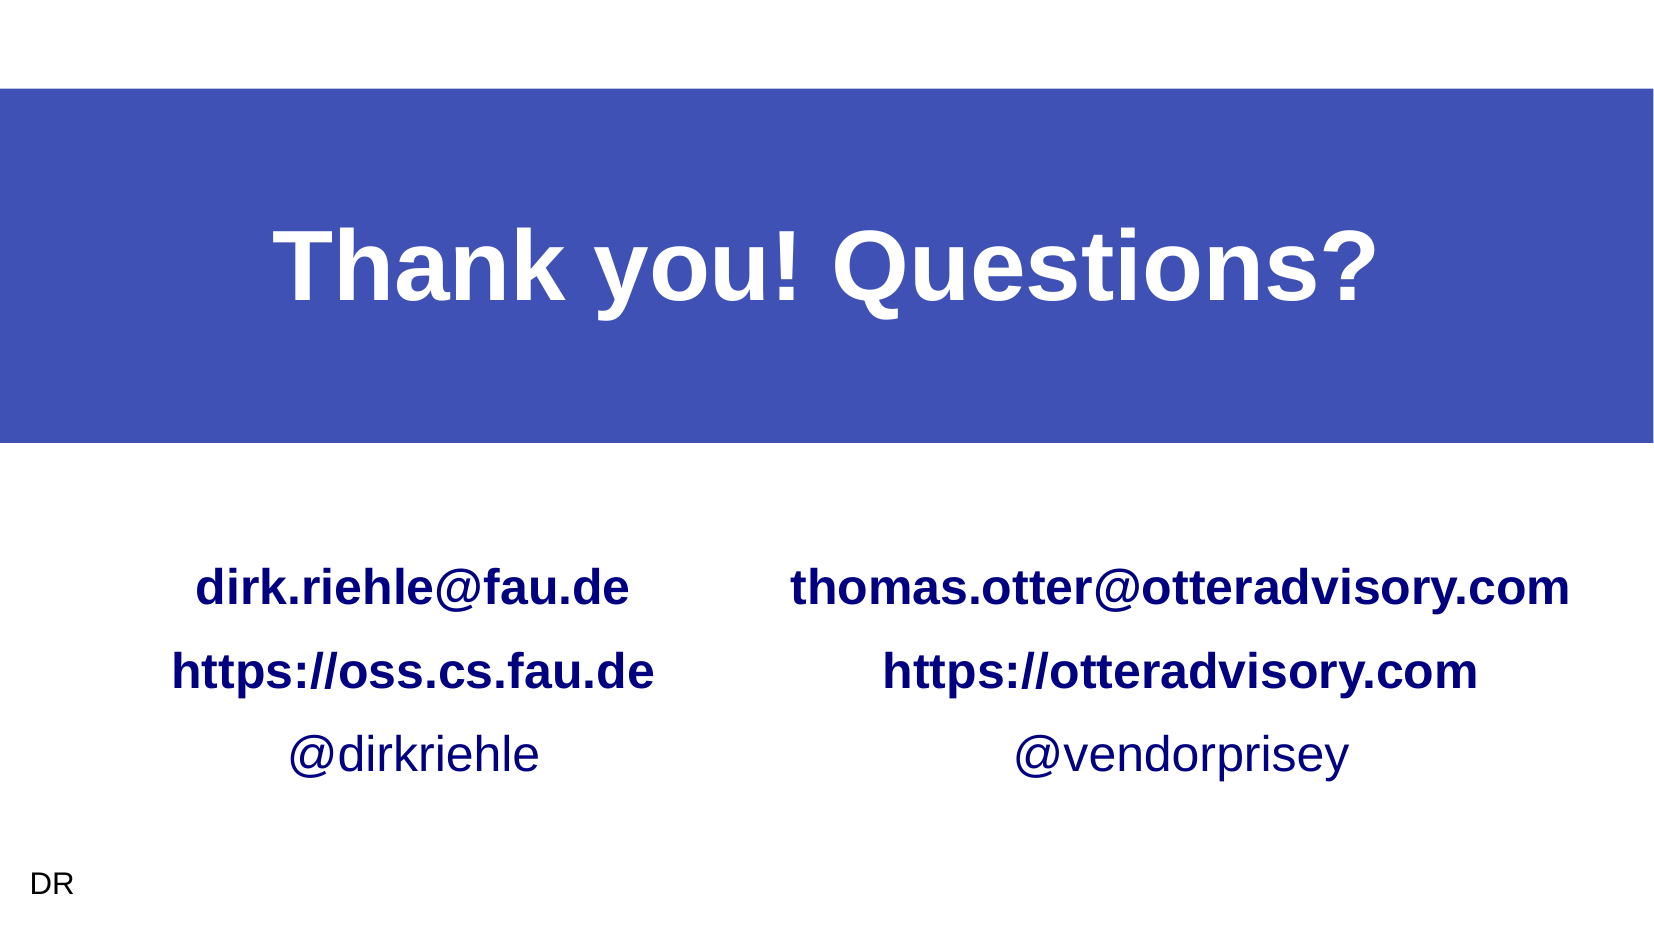

# Thank you! Questions?
dirk.riehle@fau.de
https://oss.cs.fau.de
@dirkriehle
thomas.otter@otteradvisory.comhttps://otteradvisory.com
@vendorprisey
DR